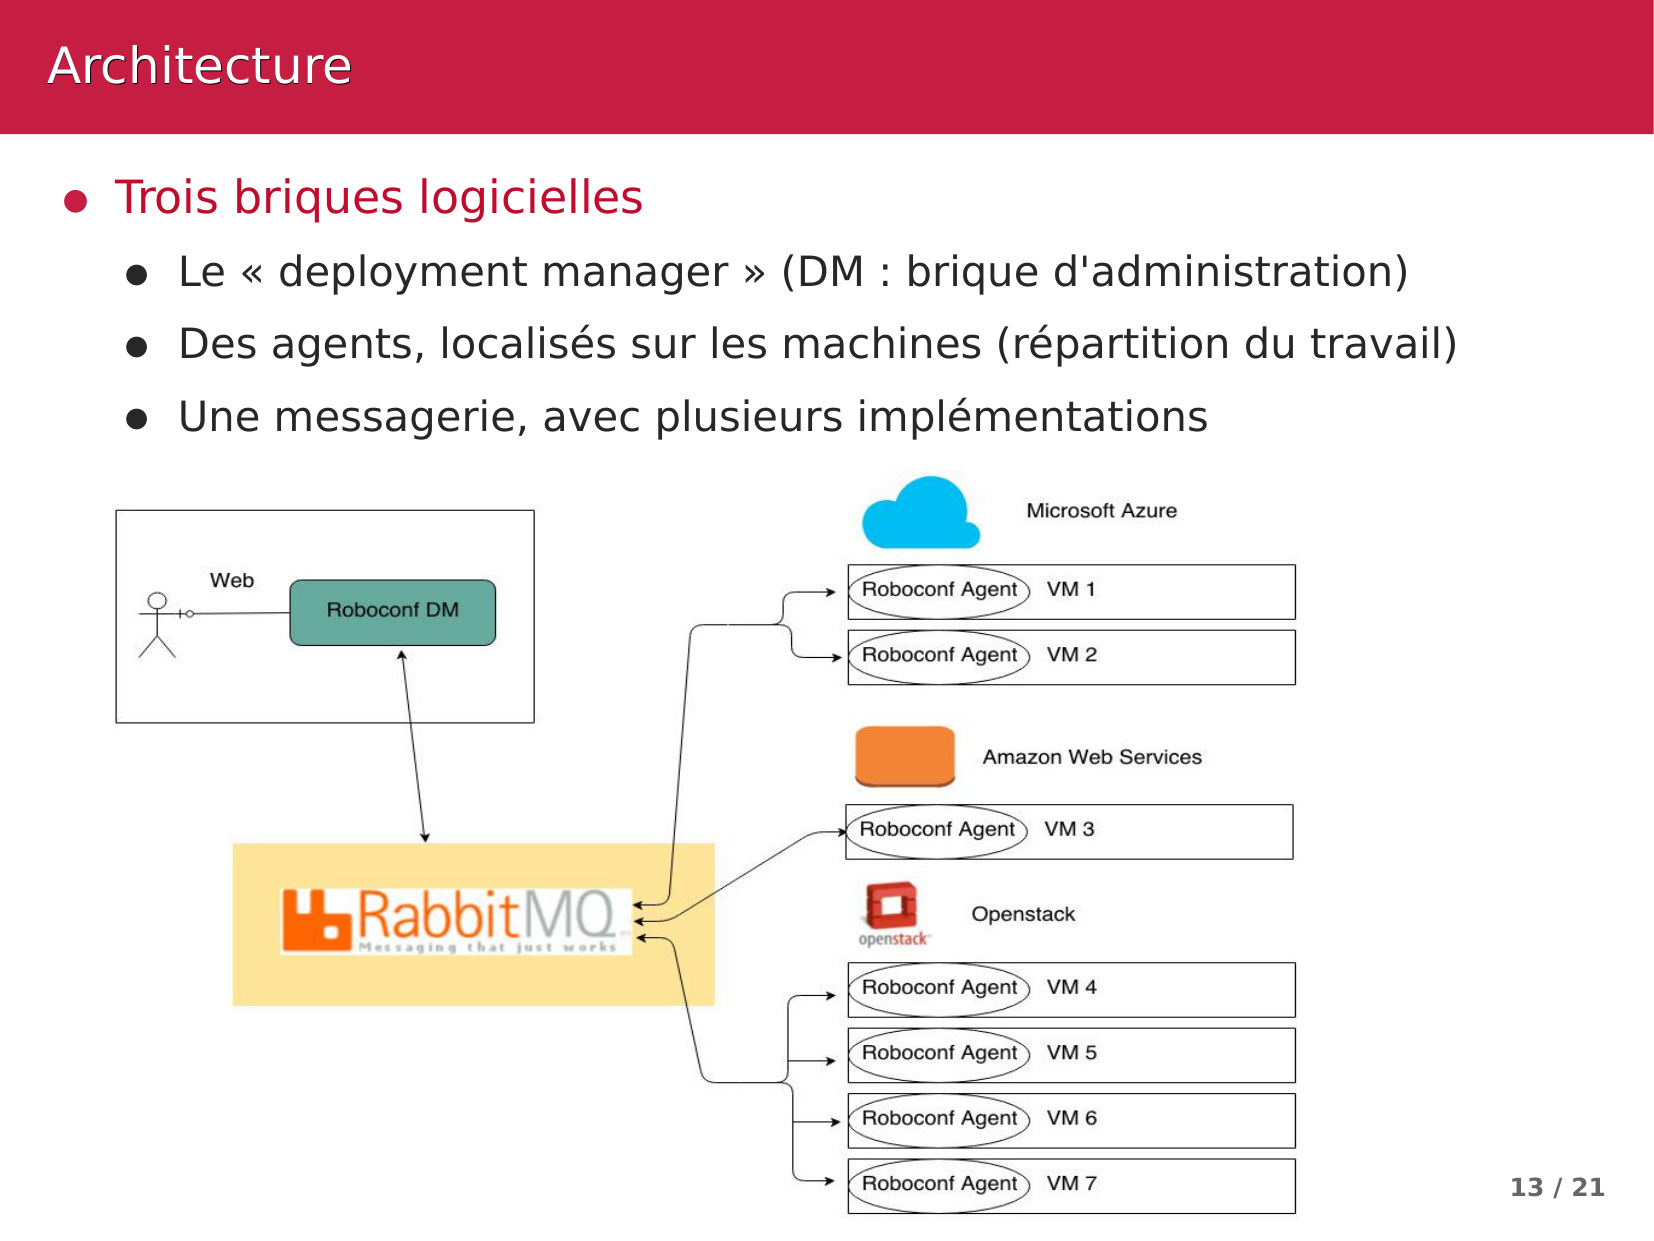

# Architecture
Trois briques logicielles
Le « deployment manager » (DM : brique d'administration)
Des agents, localisés sur les machines (répartition du travail)
Une messagerie, avec plusieurs implémentations